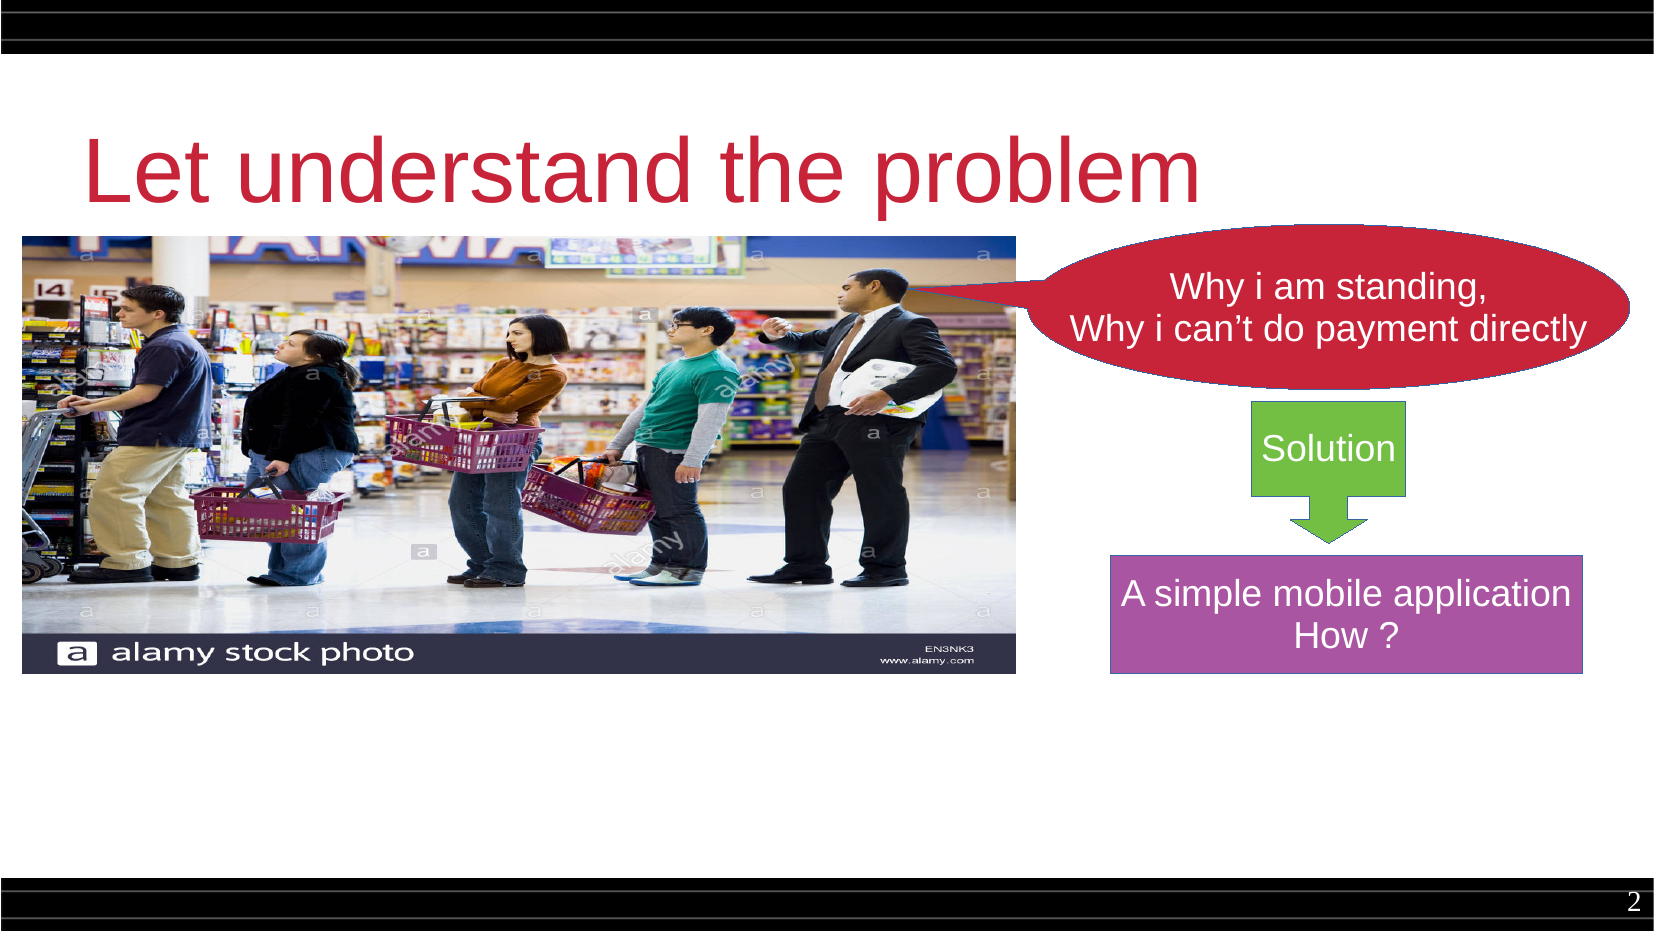

# Let understand the problem
Why i am standing,
Why i can’t do payment directly
.
Solution
A simple mobile application
How ?